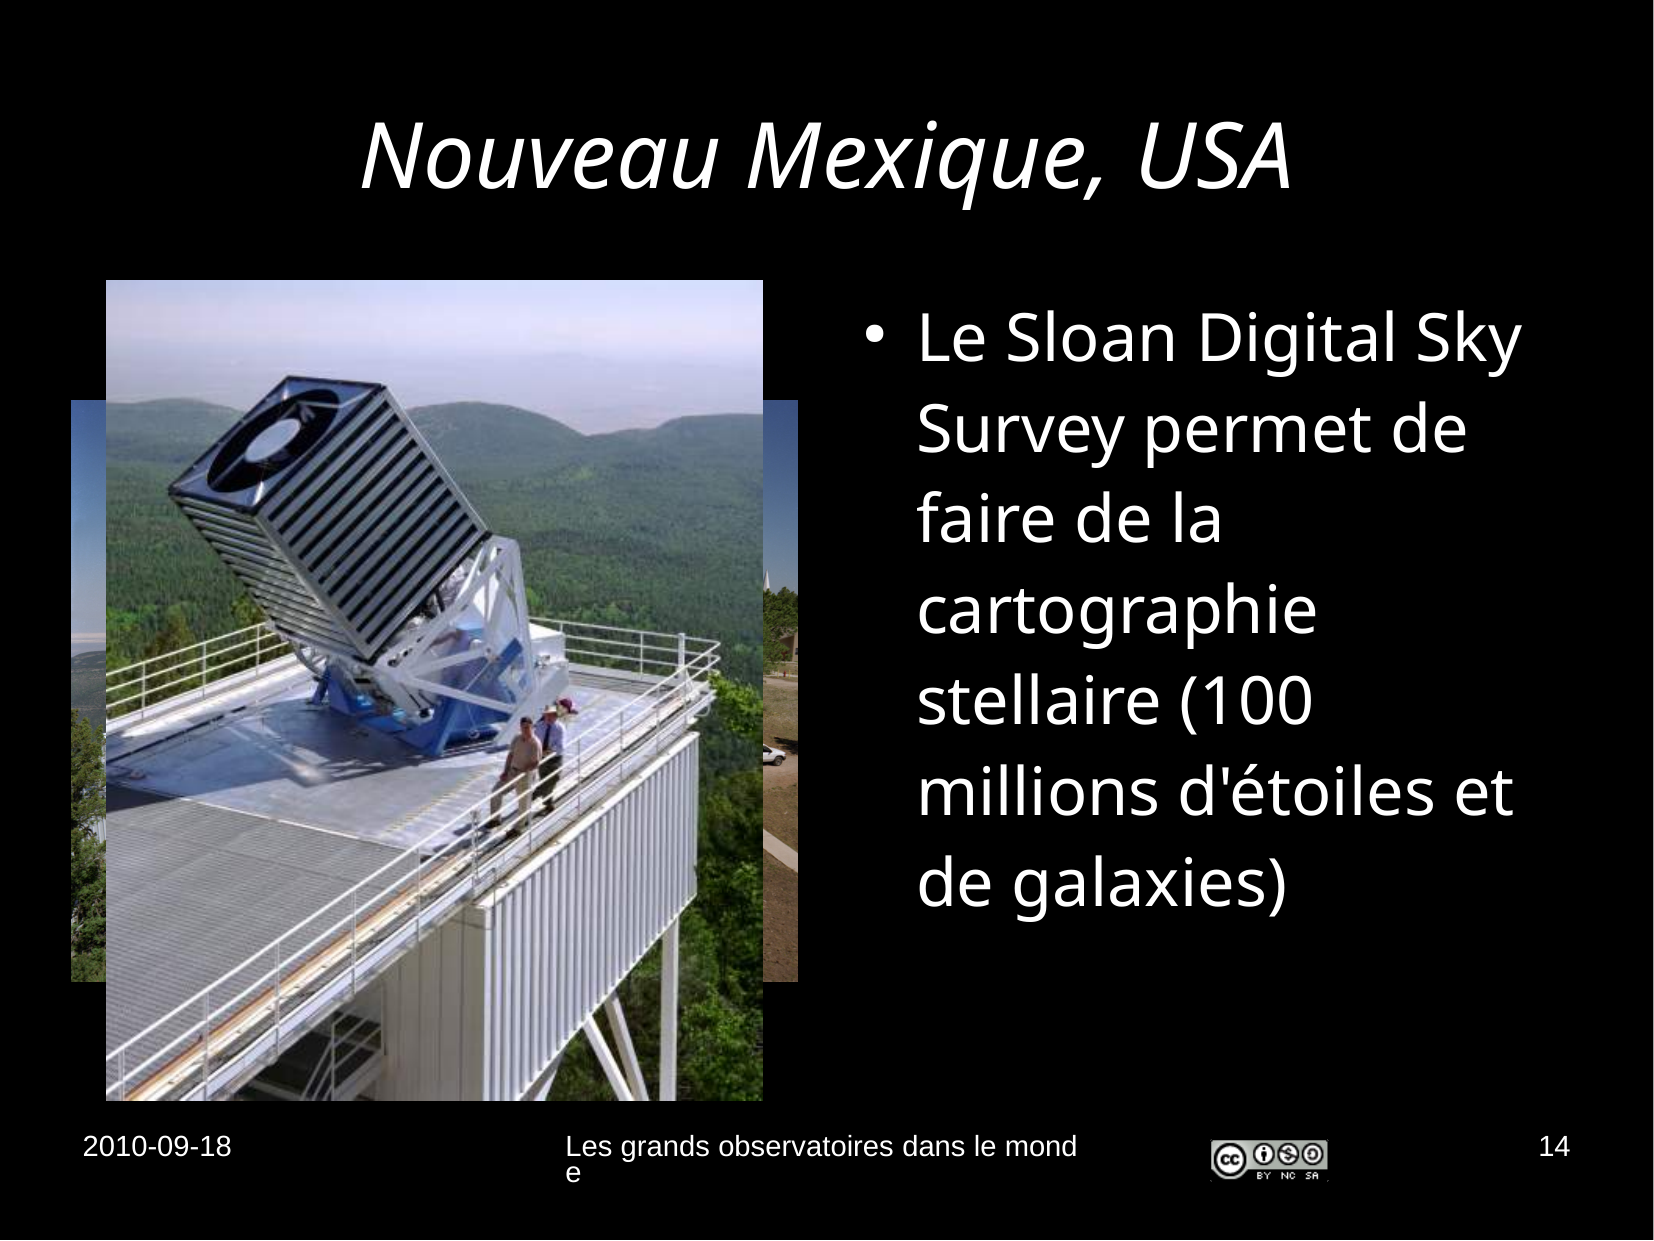

# Nouveau Mexique, USA
Le Sloan Digital Sky Survey permet de faire de la cartographie stellaire (100 millions d'étoiles et de galaxies)
2010-09-18
Les grands observatoires dans le monde
14